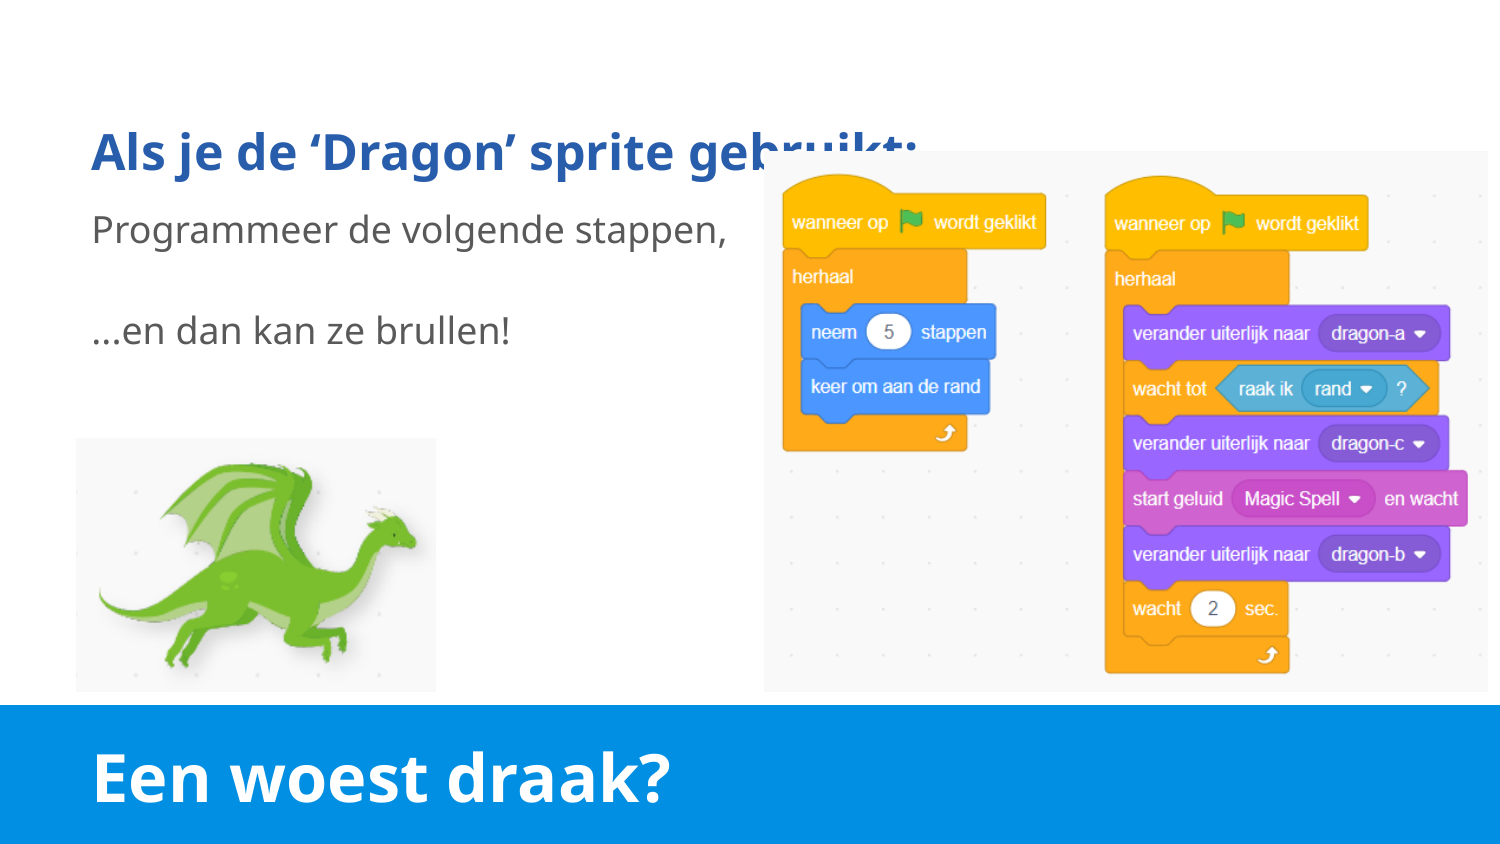

Als je de ‘Dragon’ sprite gebruikt:
Programmeer de volgende stappen,
...en dan kan ze brullen!
# Een woest draak?